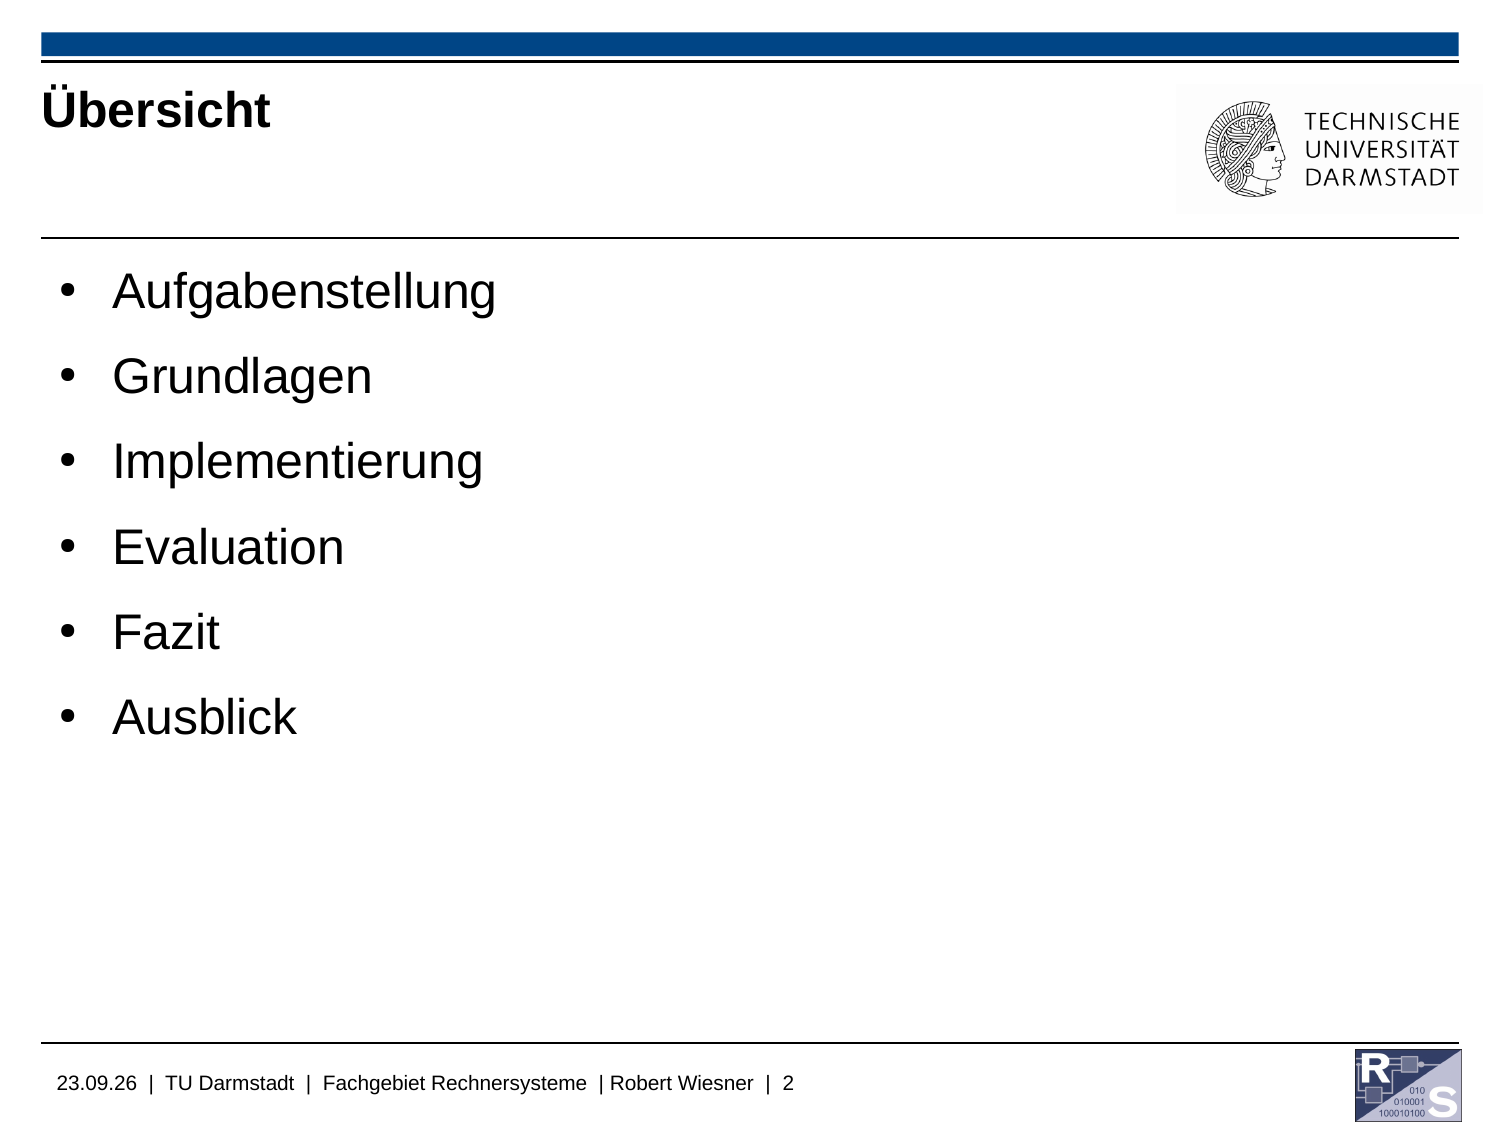

# Übersicht
Aufgabenstellung
Grundlagen
Implementierung
Evaluation
Fazit
Ausblick